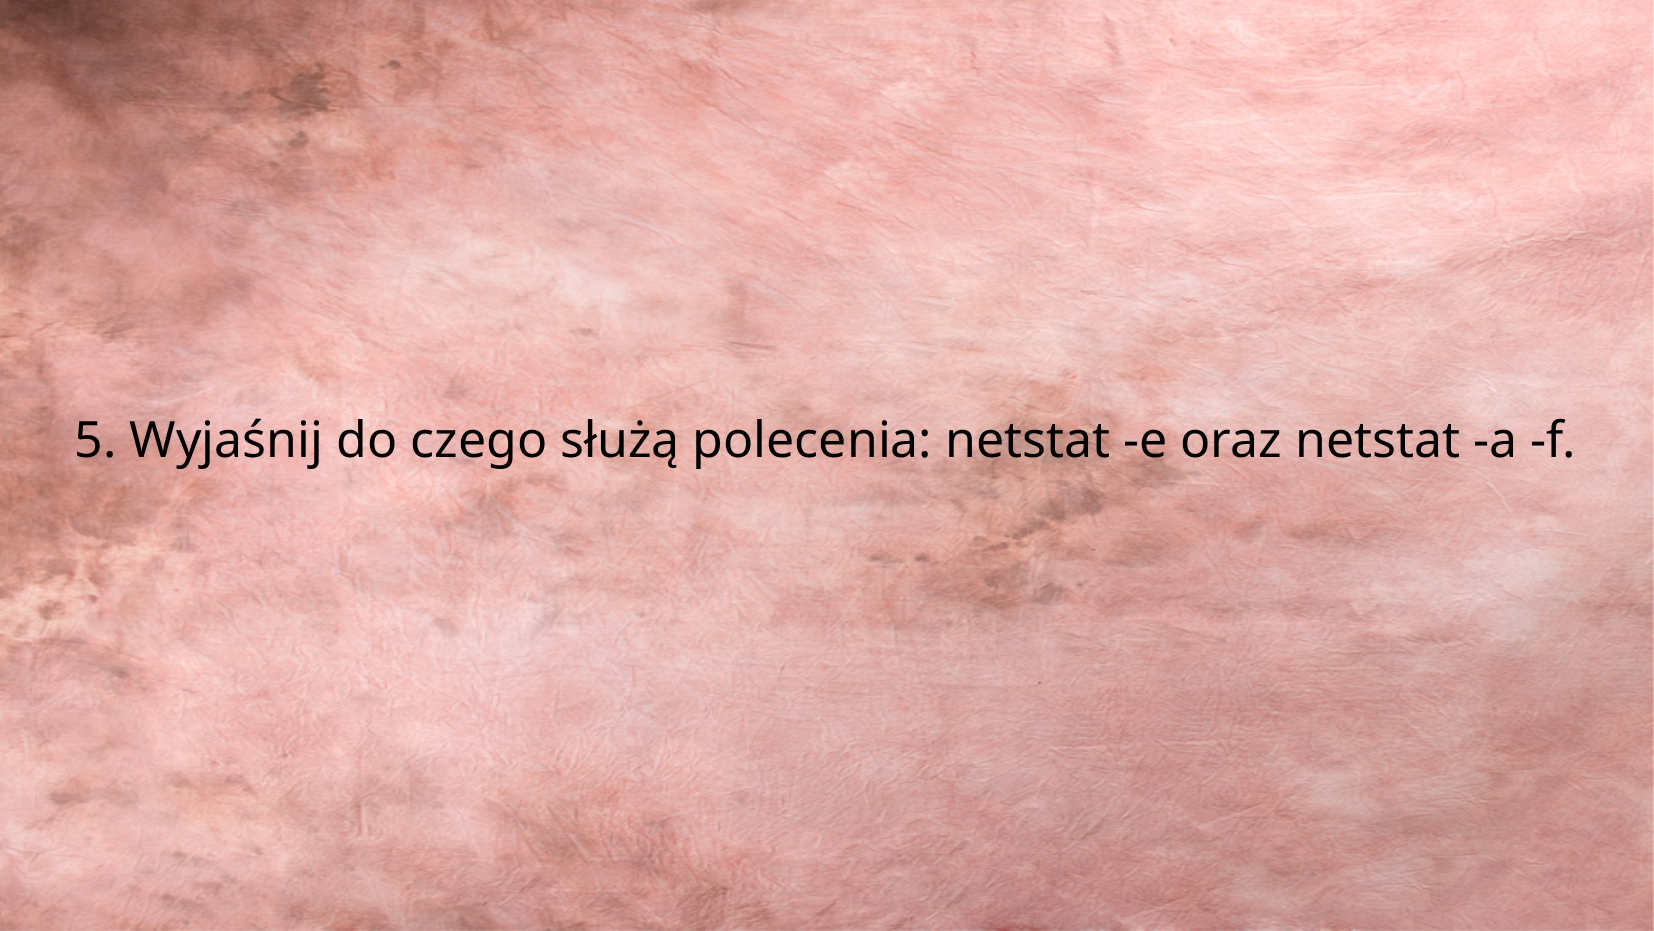

# 5. Wyjaśnij do czego służą polecenia: netstat -e oraz netstat -a -f.